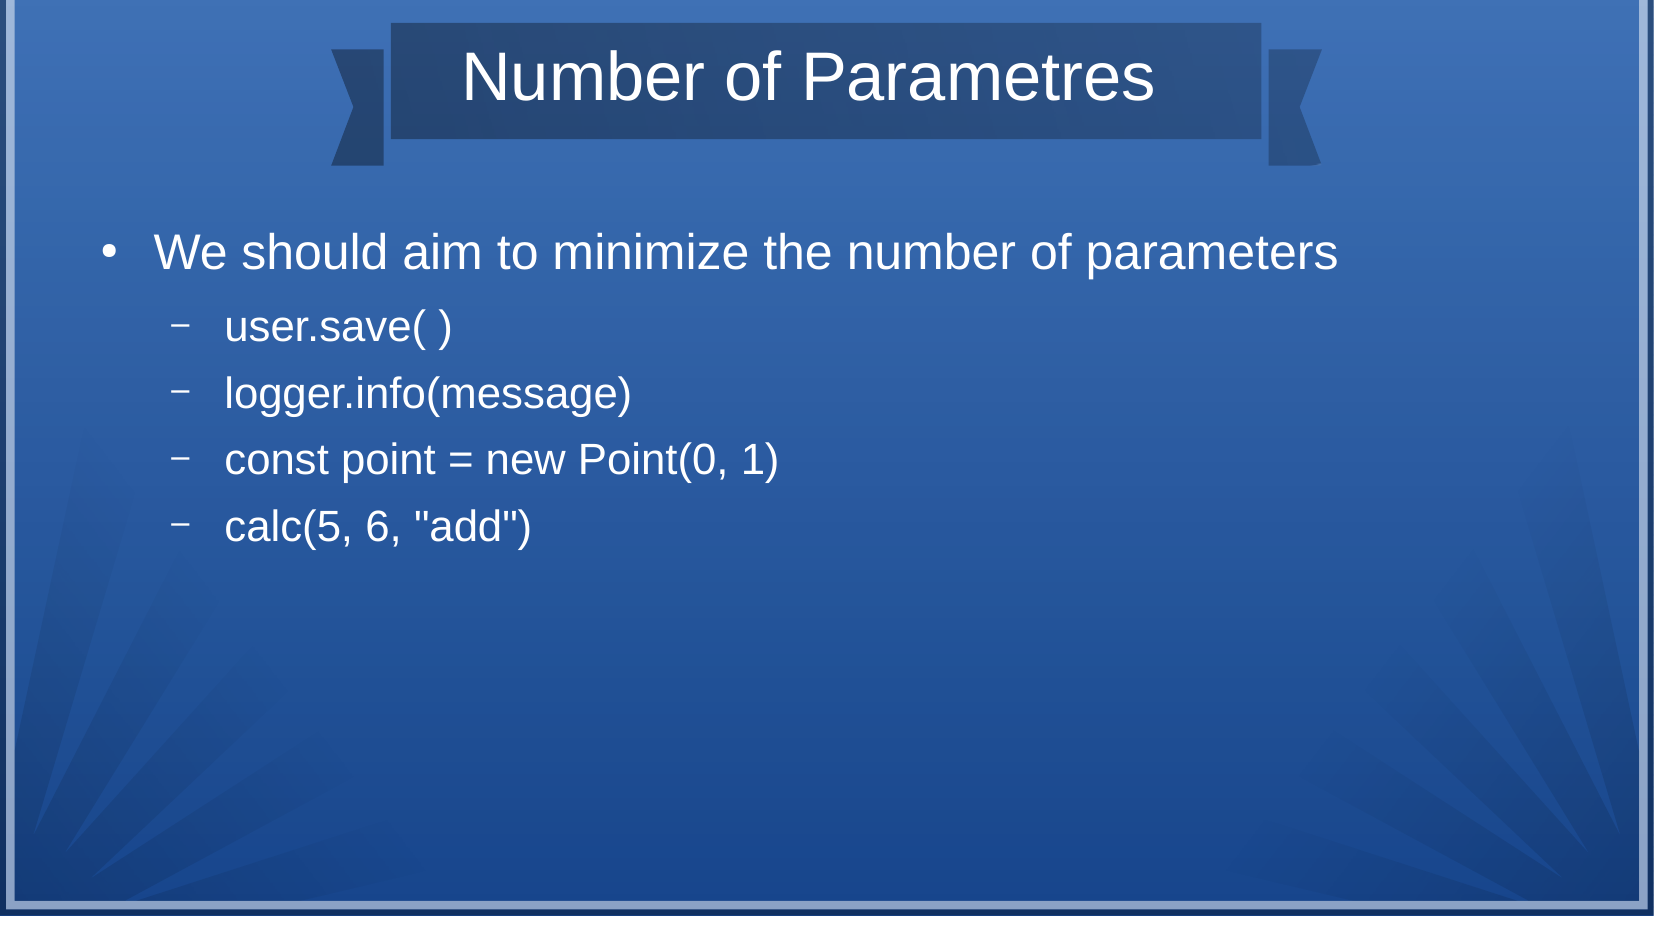

# Number of Parametres
We should aim to minimize the number of parameters
user.save( )
logger.info(message)
const point = new Point(0, 1)
calc(5, 6, "add")